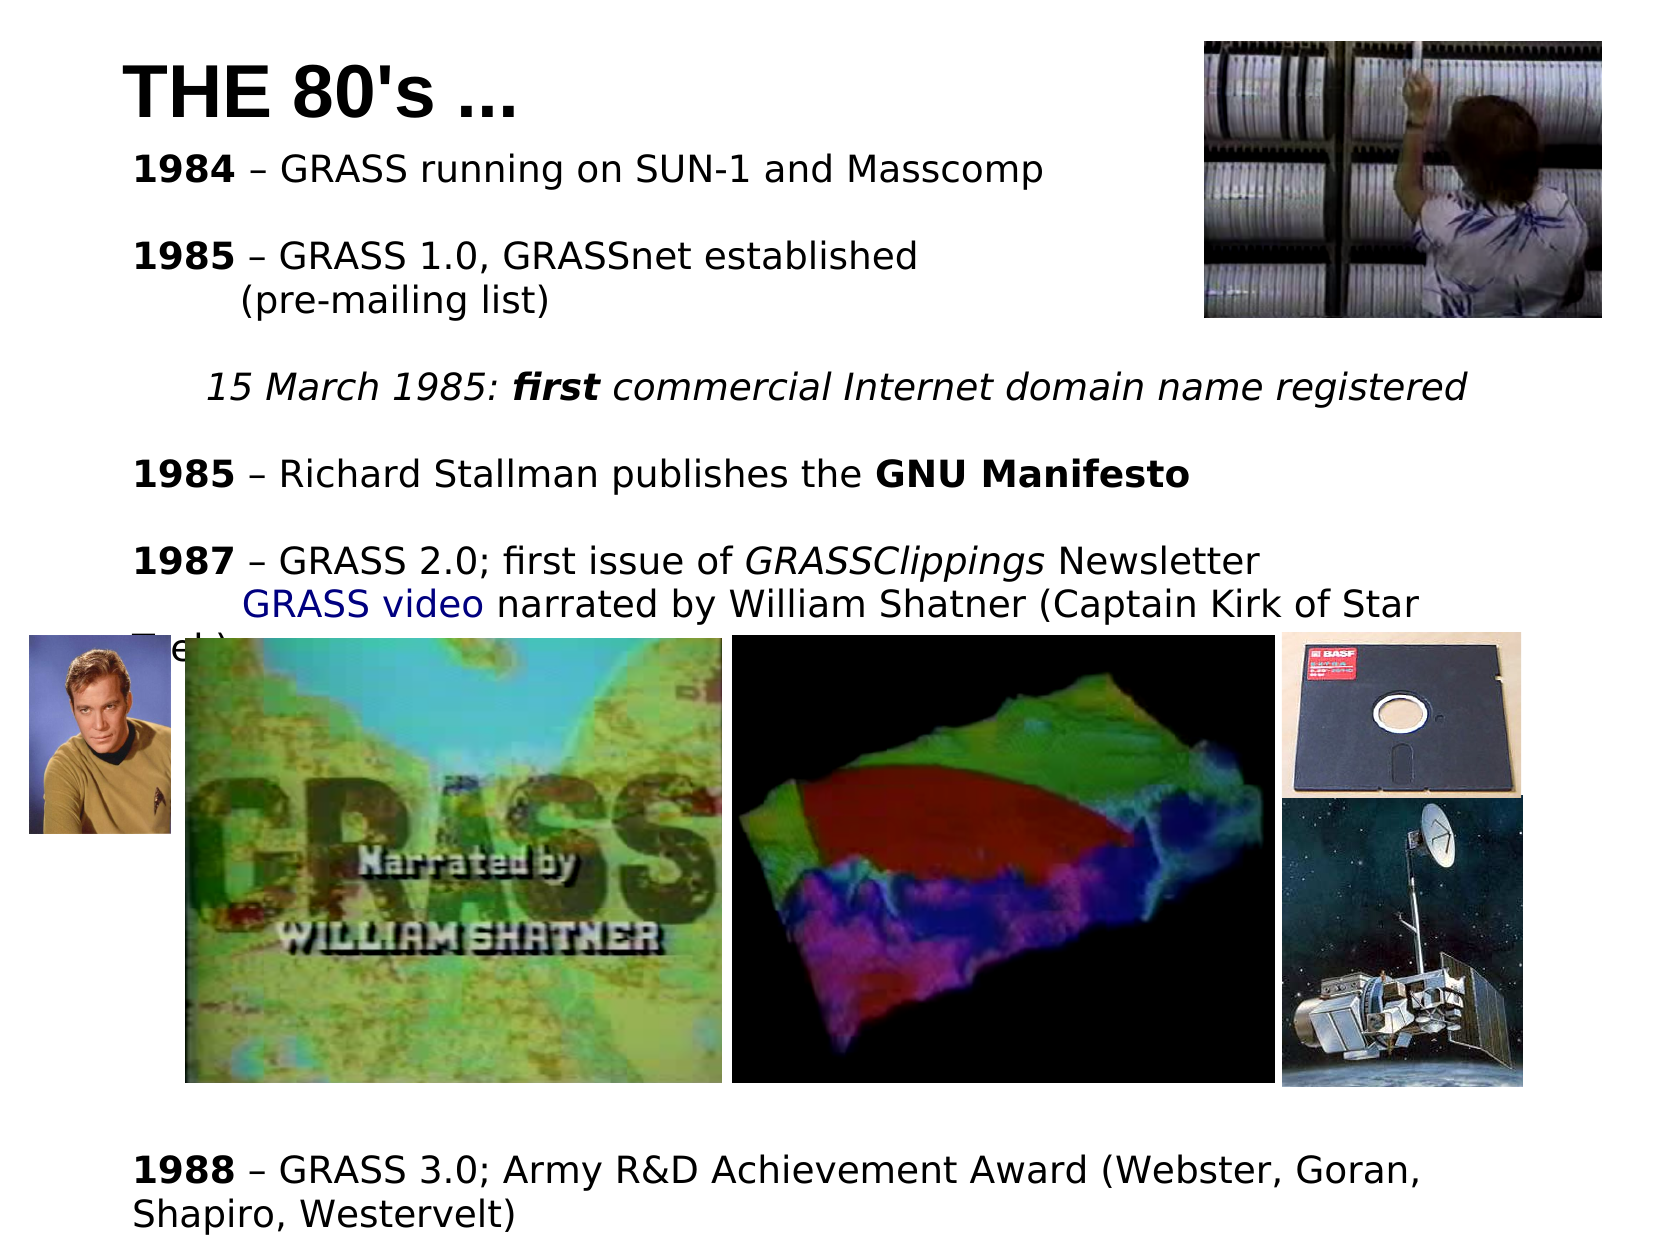

THE 80's ...
1984 – GRASS running on SUN-1 and Masscomp
1985 – GRASS 1.0, GRASSnet established
 (pre-mailing list)
	15 March 1985: first commercial Internet domain name registered
1985 – Richard Stallman publishes the GNU Manifesto
1987 – GRASS 2.0; first issue of GRASSClippings Newsletter
	 GRASS video narrated by William Shatner (Captain Kirk of Star Trek)
1988 – GRASS 3.0; Army R&D Achievement Award (Webster, Goran, Shapiro, Westervelt)